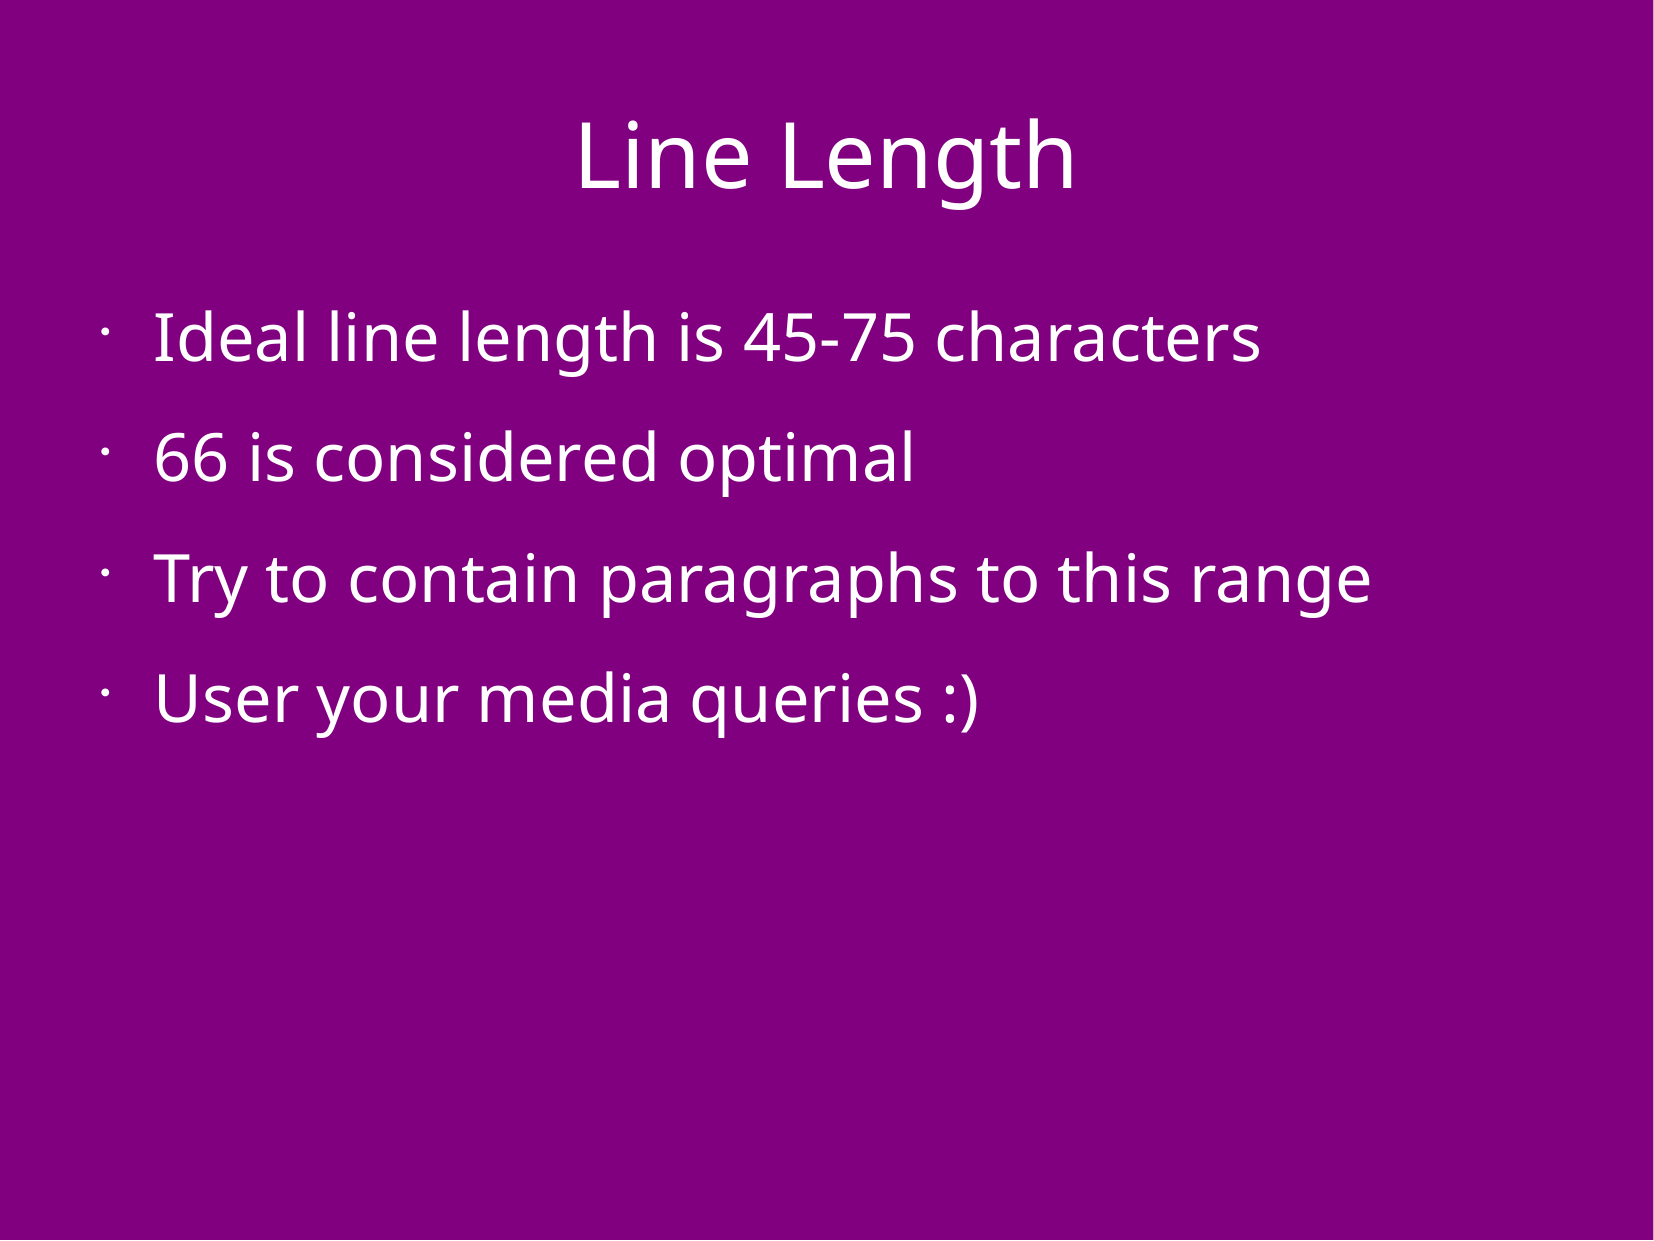

# Line Length
Ideal line length is 45-75 characters
66 is considered optimal
Try to contain paragraphs to this range
User your media queries :)